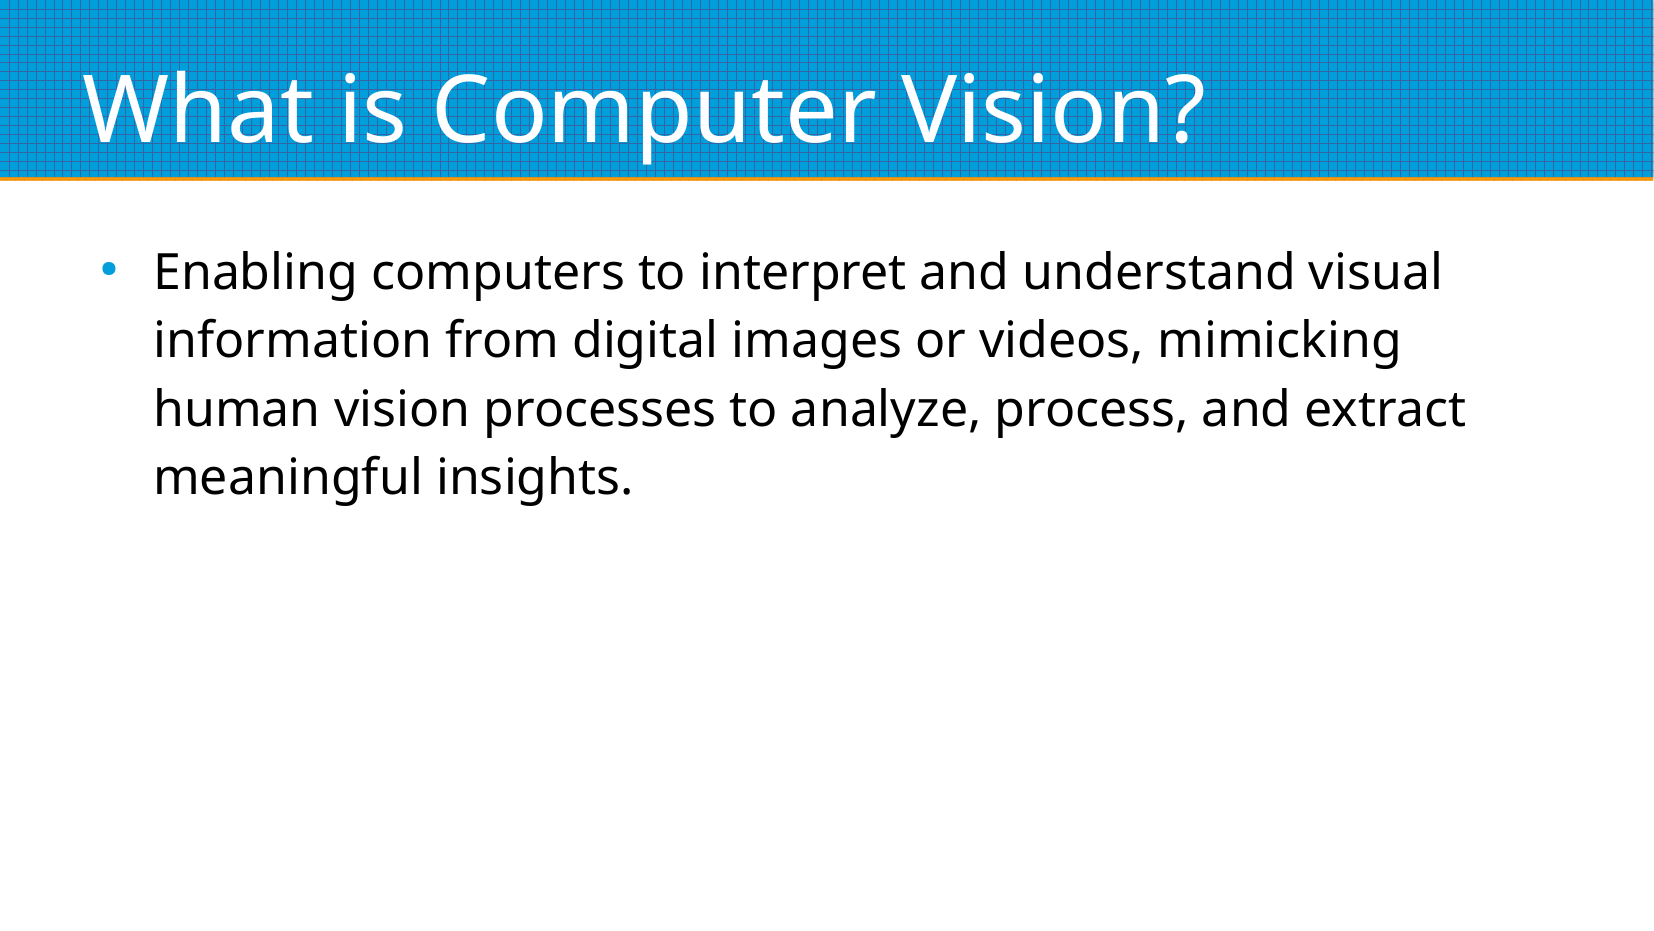

# What is Computer Vision?
Enabling computers to interpret and understand visual information from digital images or videos, mimicking human vision processes to analyze, process, and extract meaningful insights.